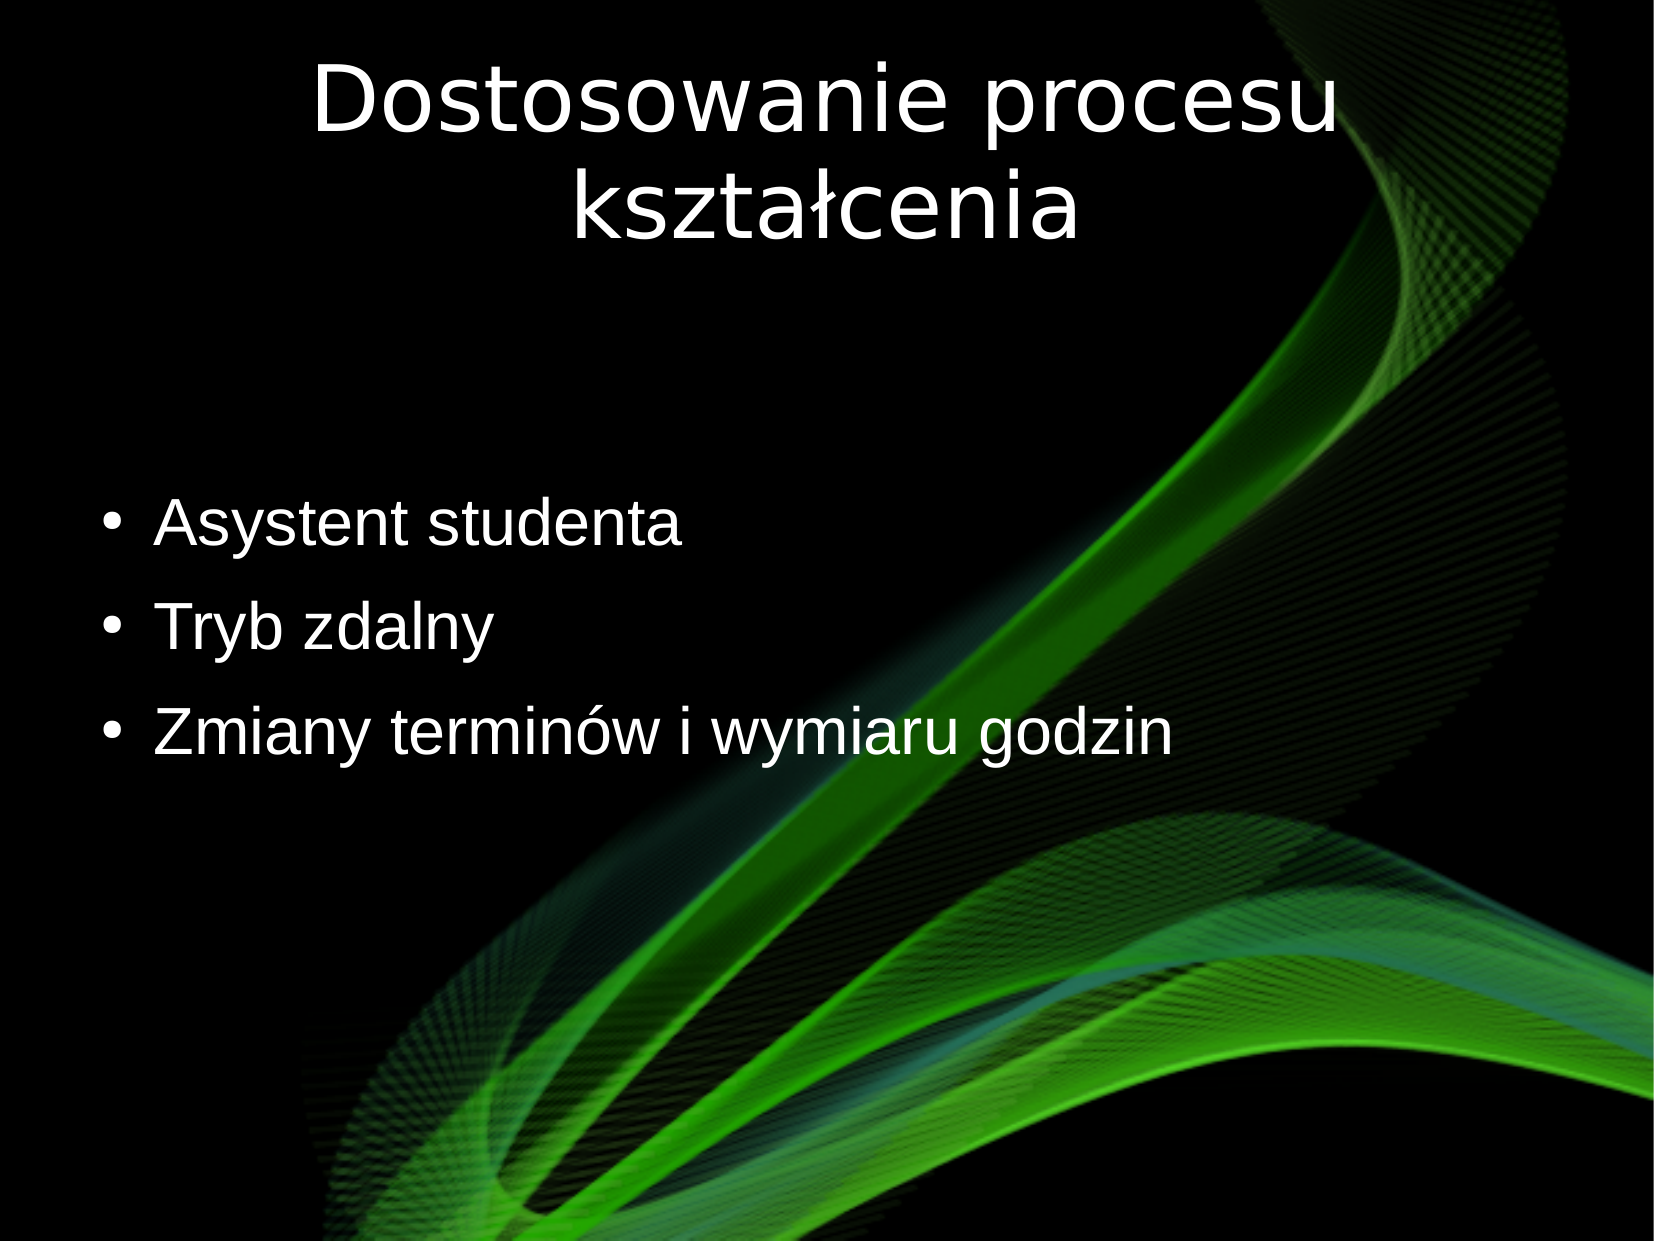

# Dostosowanie procesu kształcenia
Asystent studenta
Tryb zdalny
Zmiany terminów i wymiaru godzin